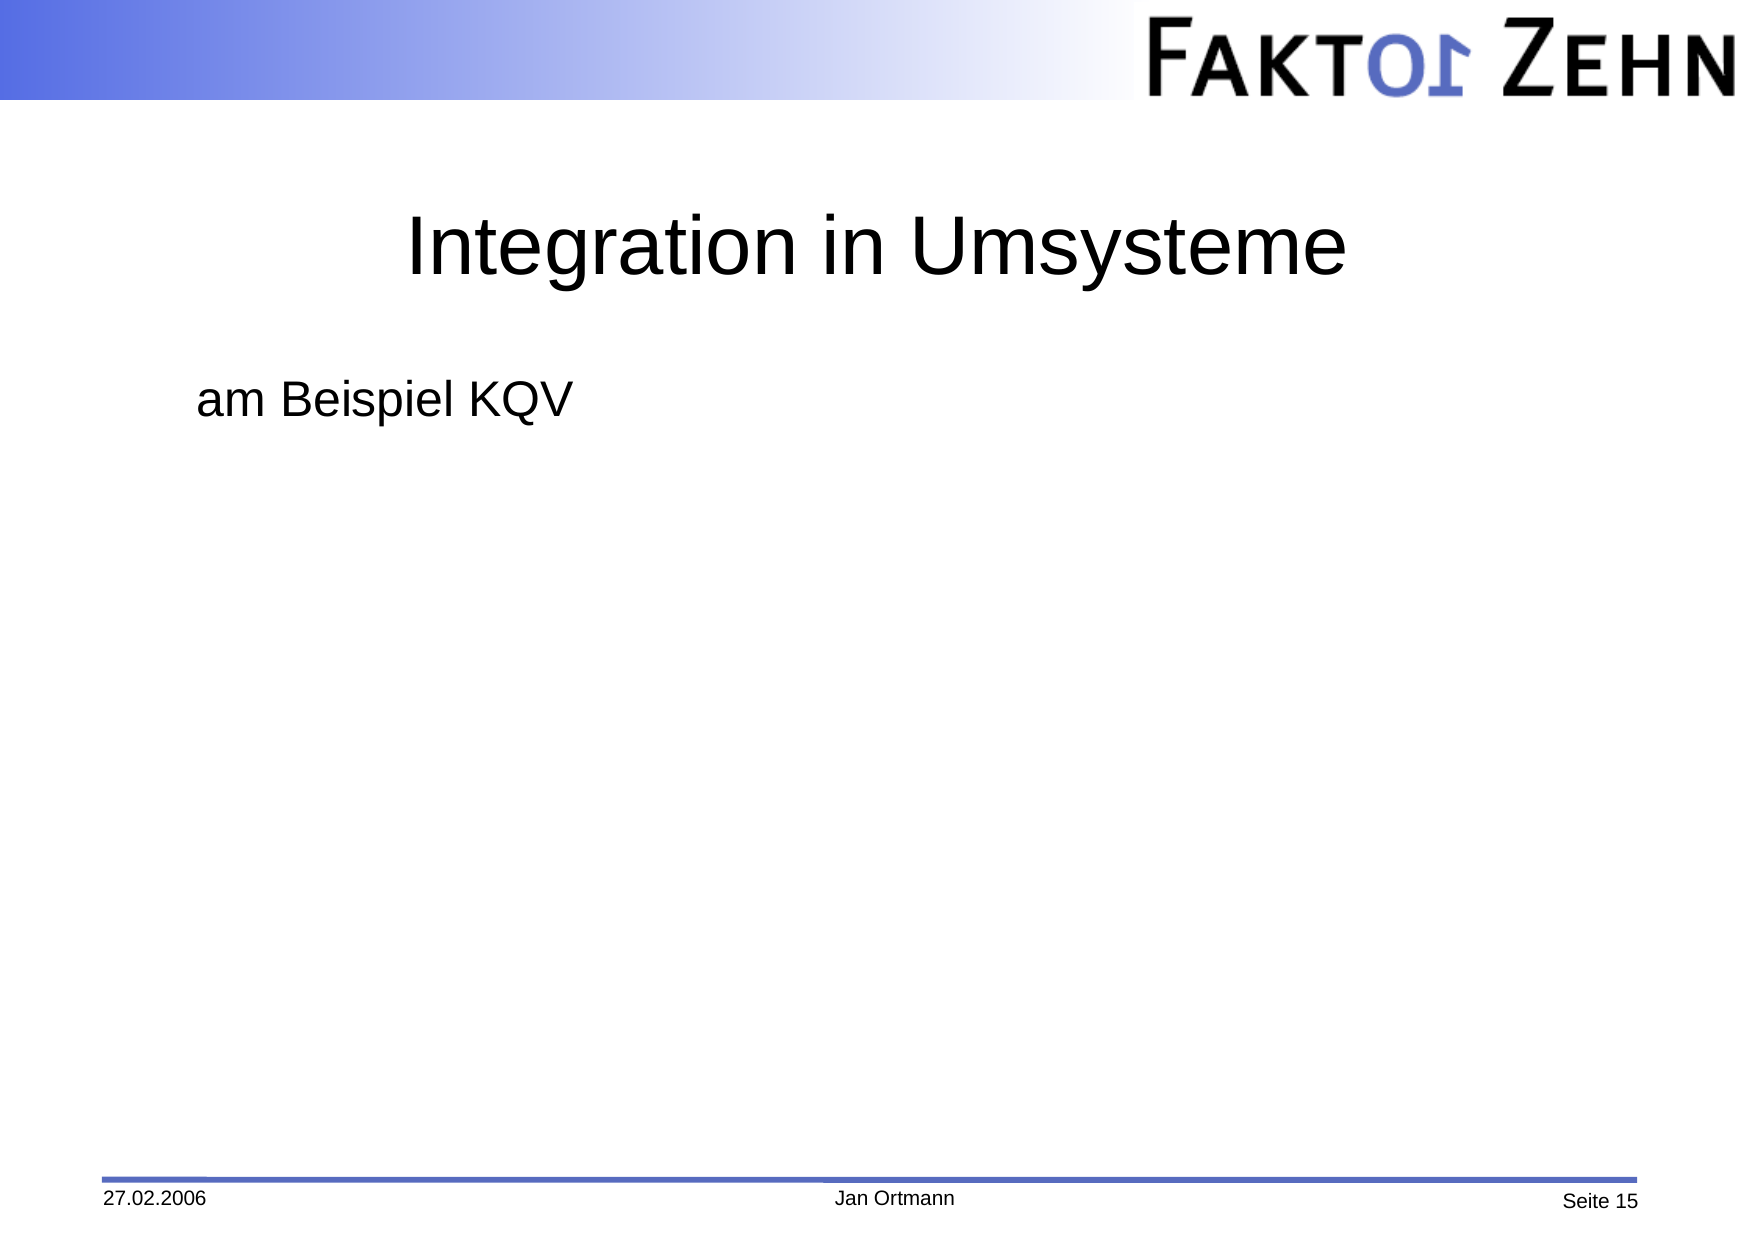

# Integration in Umsysteme
am Beispiel KQV